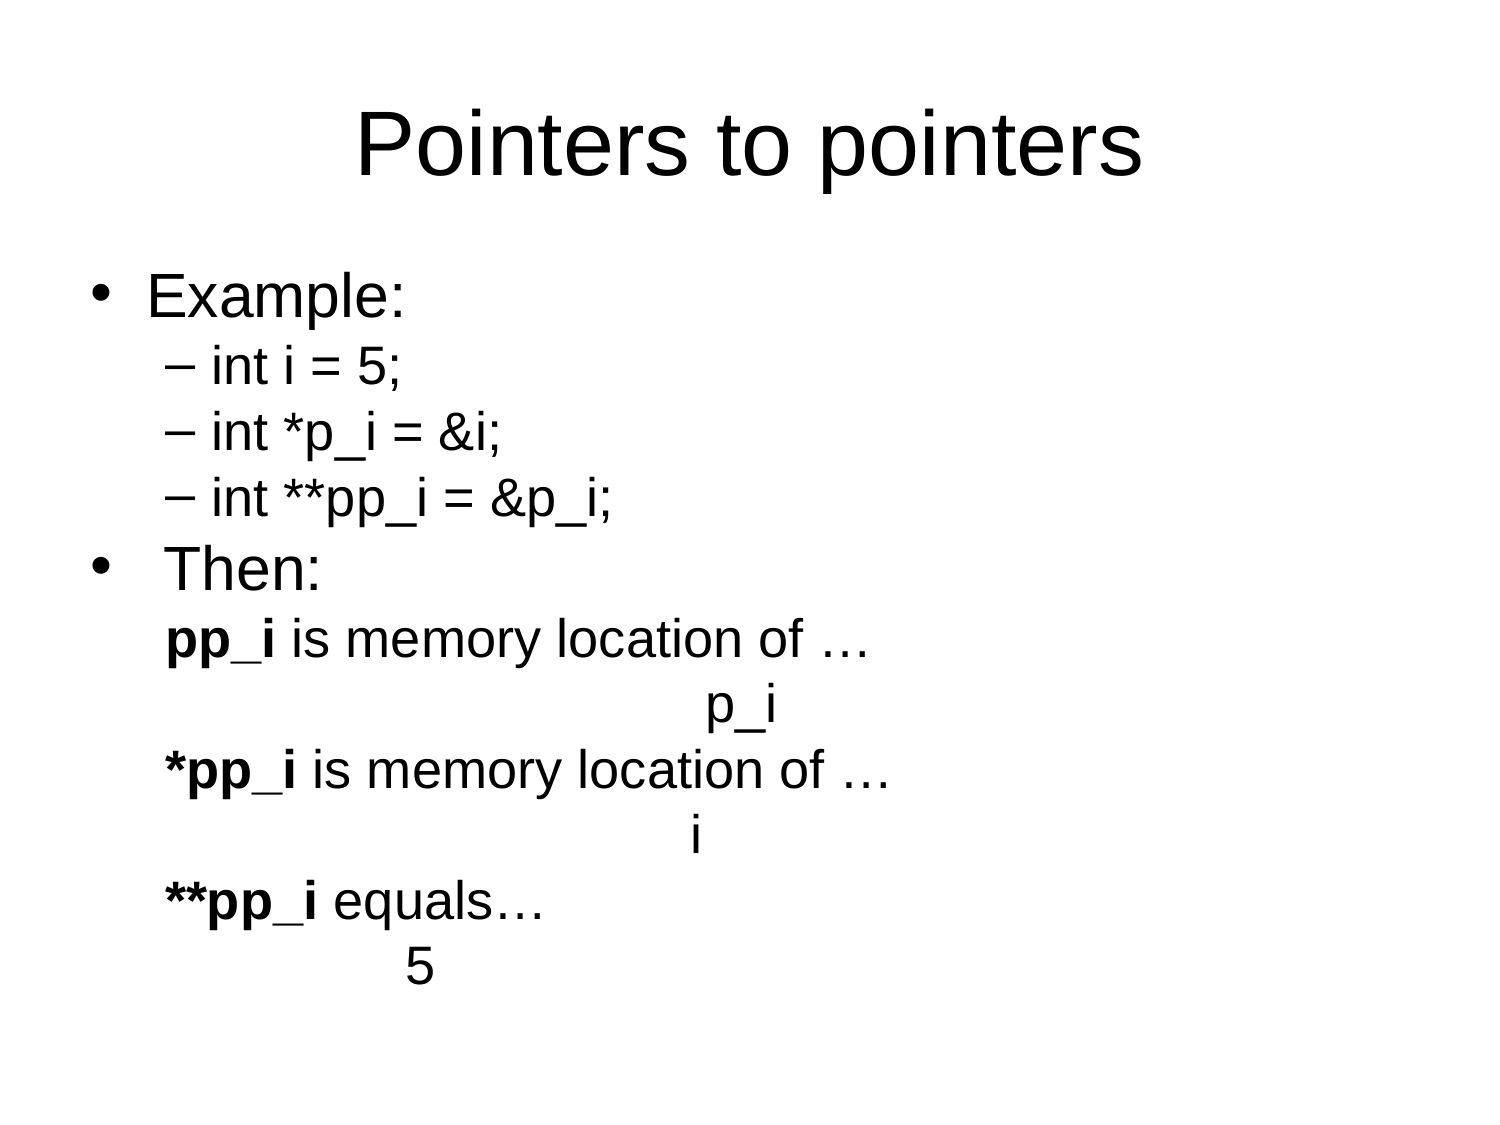

# Pointers to pointers
Example:
int i = 5;
int *p_i = &i;
int **pp_i = &p_i;
 Then:
pp_i is memory location of …
					 p_i
*pp_i is memory location of …
					i
**pp_i equals…
			 5